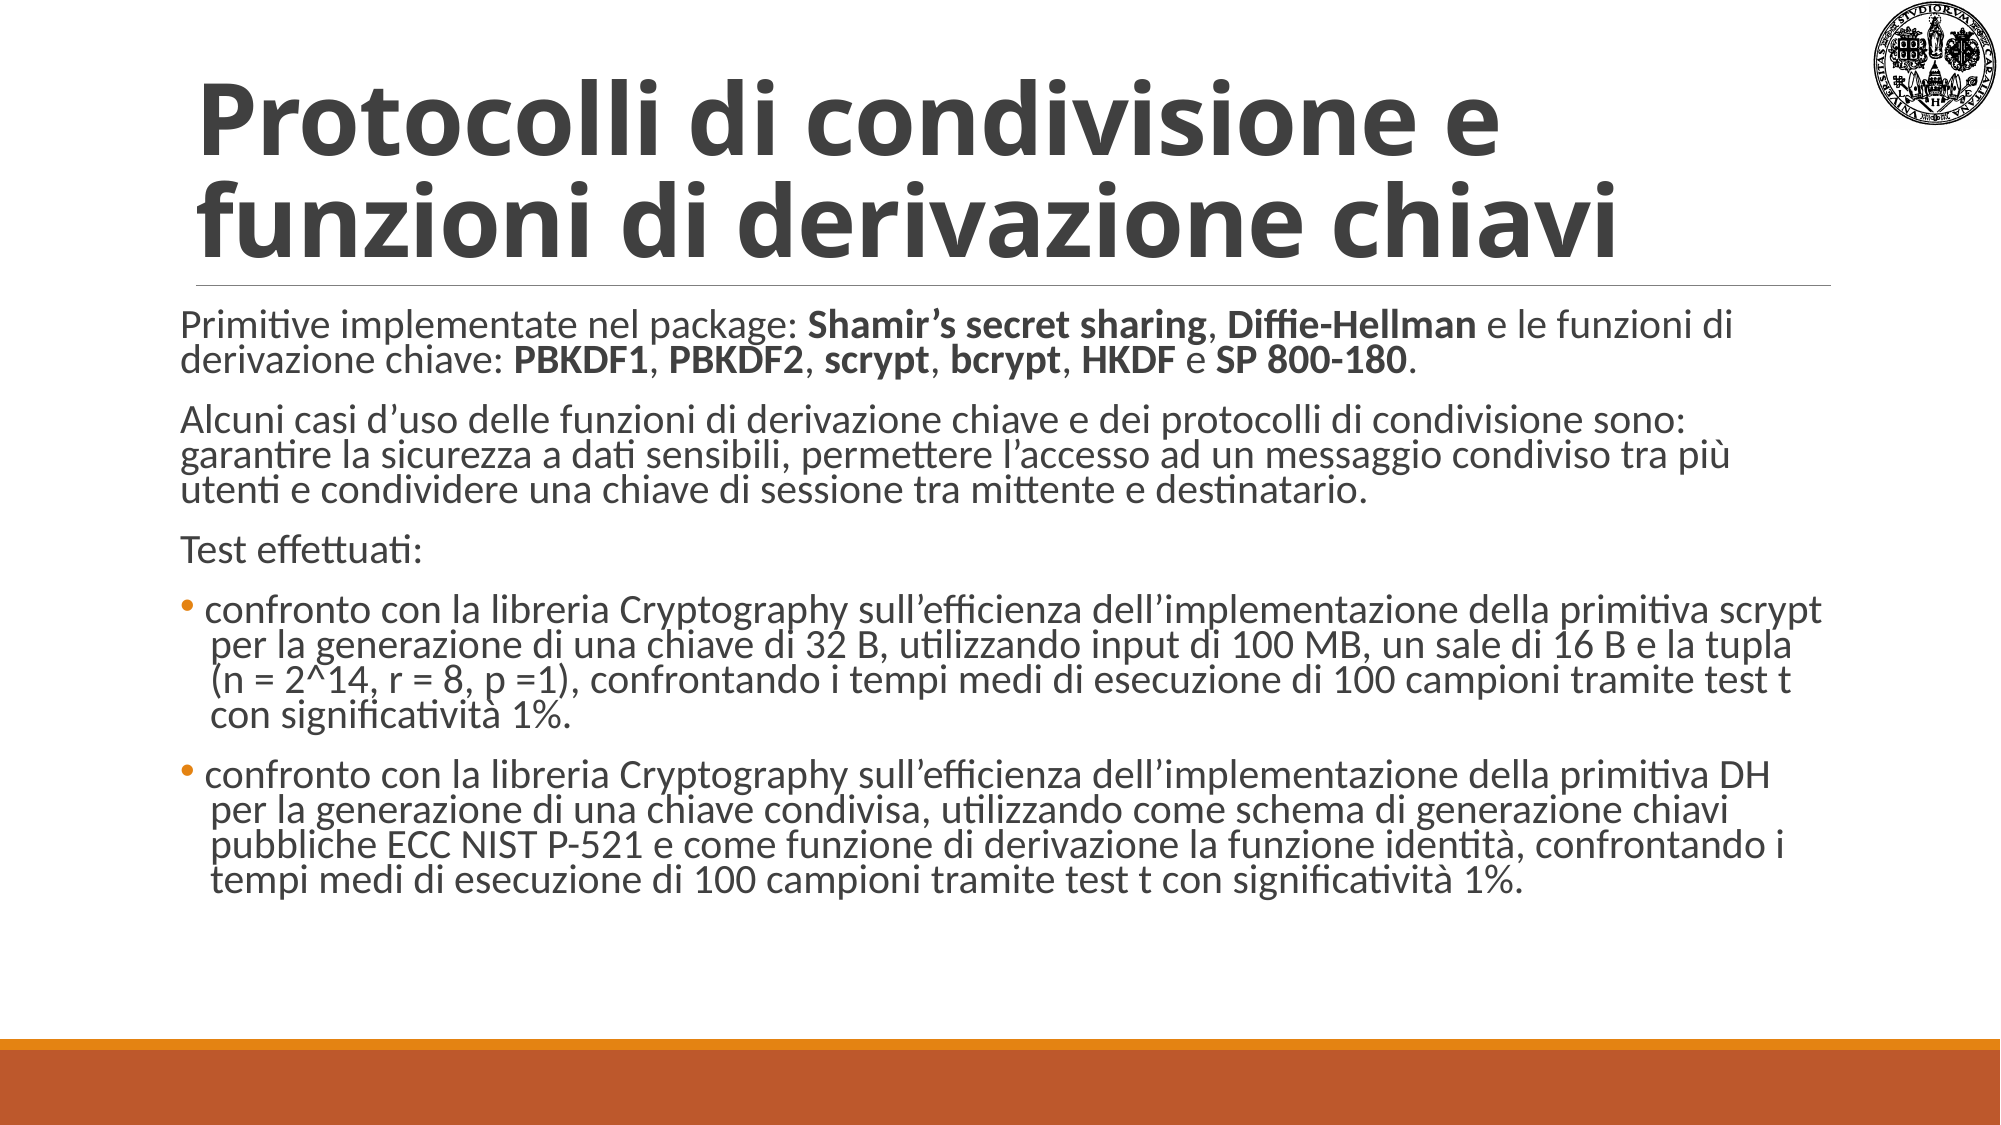

# Protocolli di condivisione e funzioni di derivazione chiavi
Primitive implementate nel package: Shamir’s secret sharing, Diffie-Hellman e le funzioni di derivazione chiave: PBKDF1, PBKDF2, scrypt, bcrypt, HKDF e SP 800-180.
Alcuni casi d’uso delle funzioni di derivazione chiave e dei protocolli di condivisione sono: garantire la sicurezza a dati sensibili, permettere l’accesso ad un messaggio condiviso tra più utenti e condividere una chiave di sessione tra mittente e destinatario.
Test effettuati:
 confronto con la libreria Cryptography sull’efficienza dell’implementazione della primitiva scrypt per la generazione di una chiave di 32 B, utilizzando input di 100 MB, un sale di 16 B e la tupla (n = 2^14, r = 8, p =1), confrontando i tempi medi di esecuzione di 100 campioni tramite test t con significatività 1%.
 confronto con la libreria Cryptography sull’efficienza dell’implementazione della primitiva DH per la generazione di una chiave condivisa, utilizzando come schema di generazione chiavi pubbliche ECC NIST P-521 e come funzione di derivazione la funzione identità, confrontando i tempi medi di esecuzione di 100 campioni tramite test t con significatività 1%.